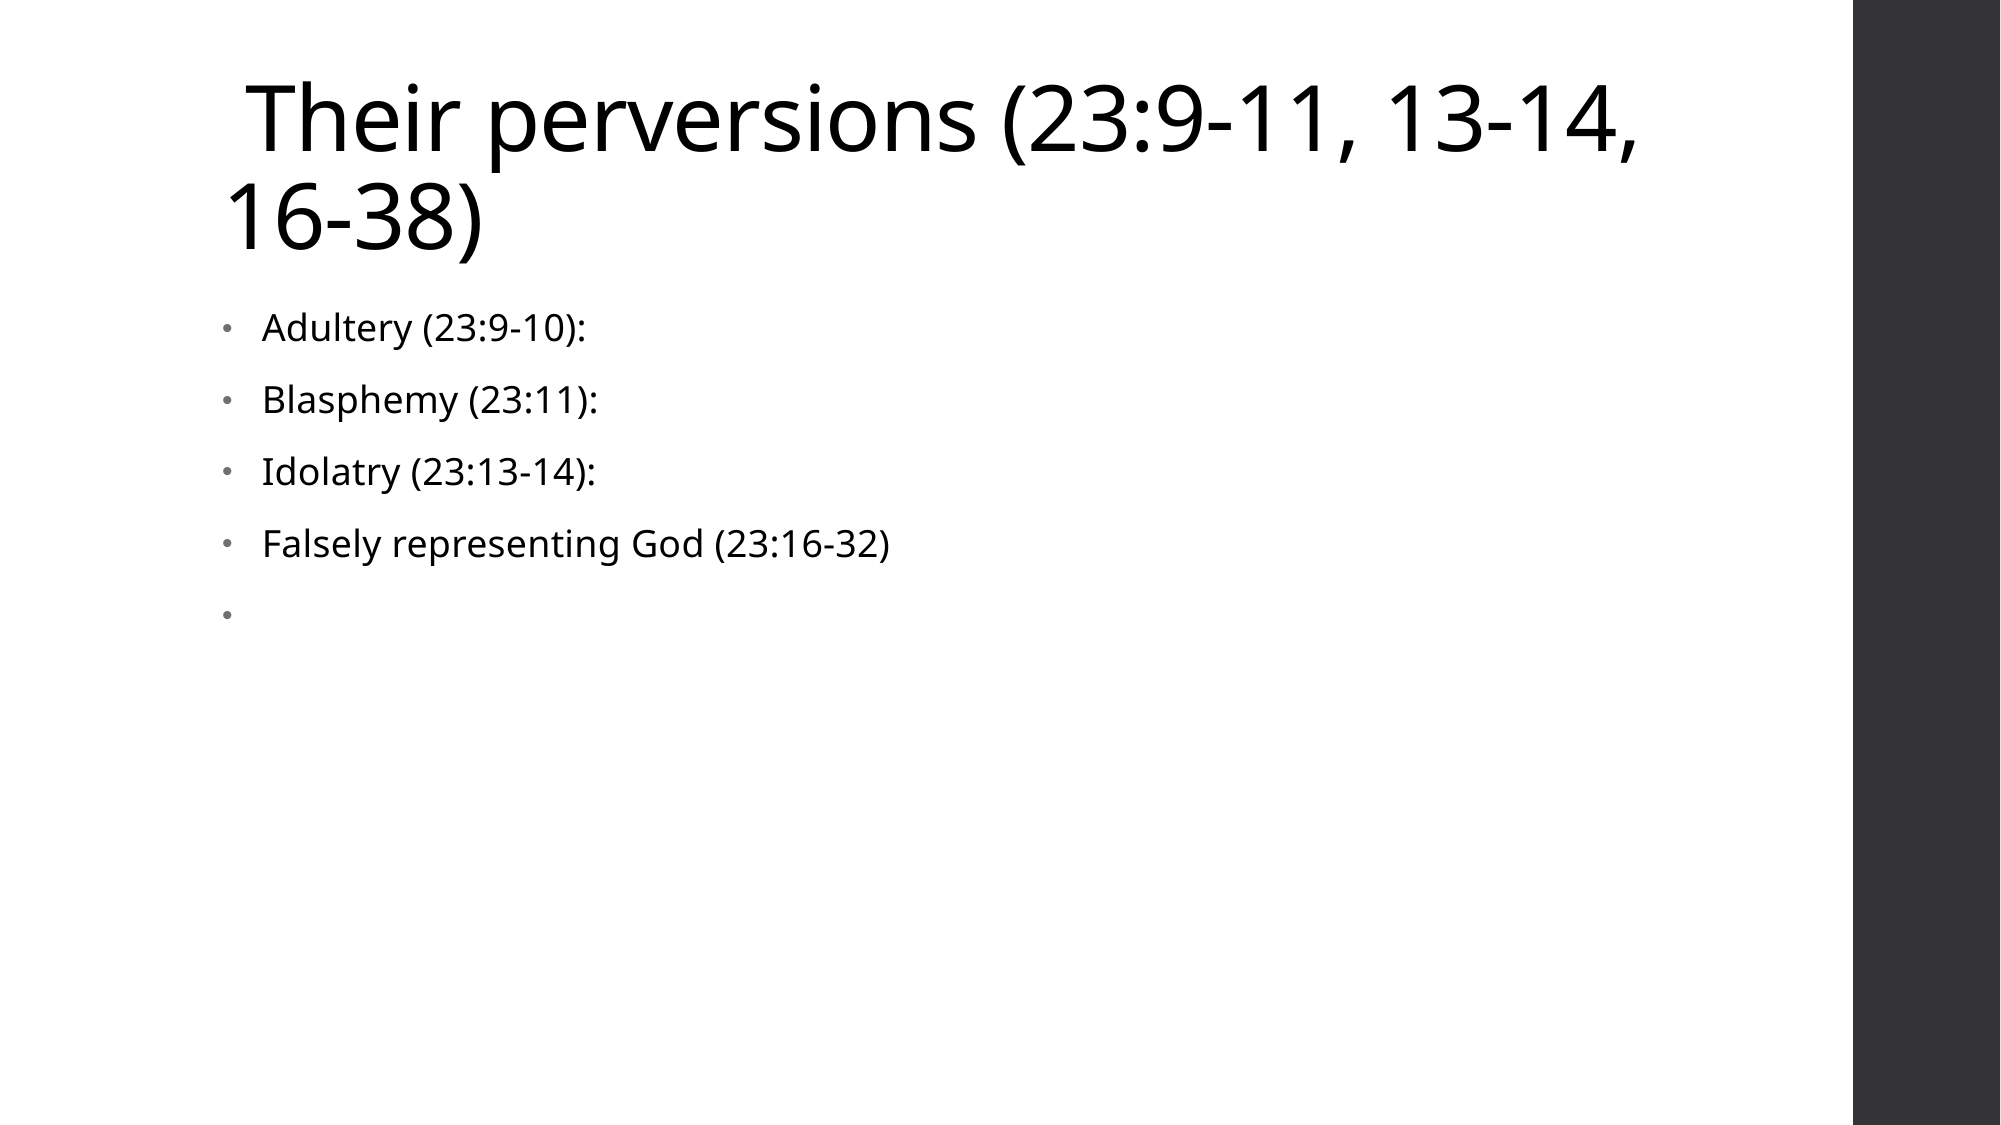

# Their perversions (23:9-11, 13-14, 16-38)
 Adultery (23:9-10):
 Blasphemy (23:11):
 Idolatry (23:13-14):
 Falsely representing God (23:16-32)